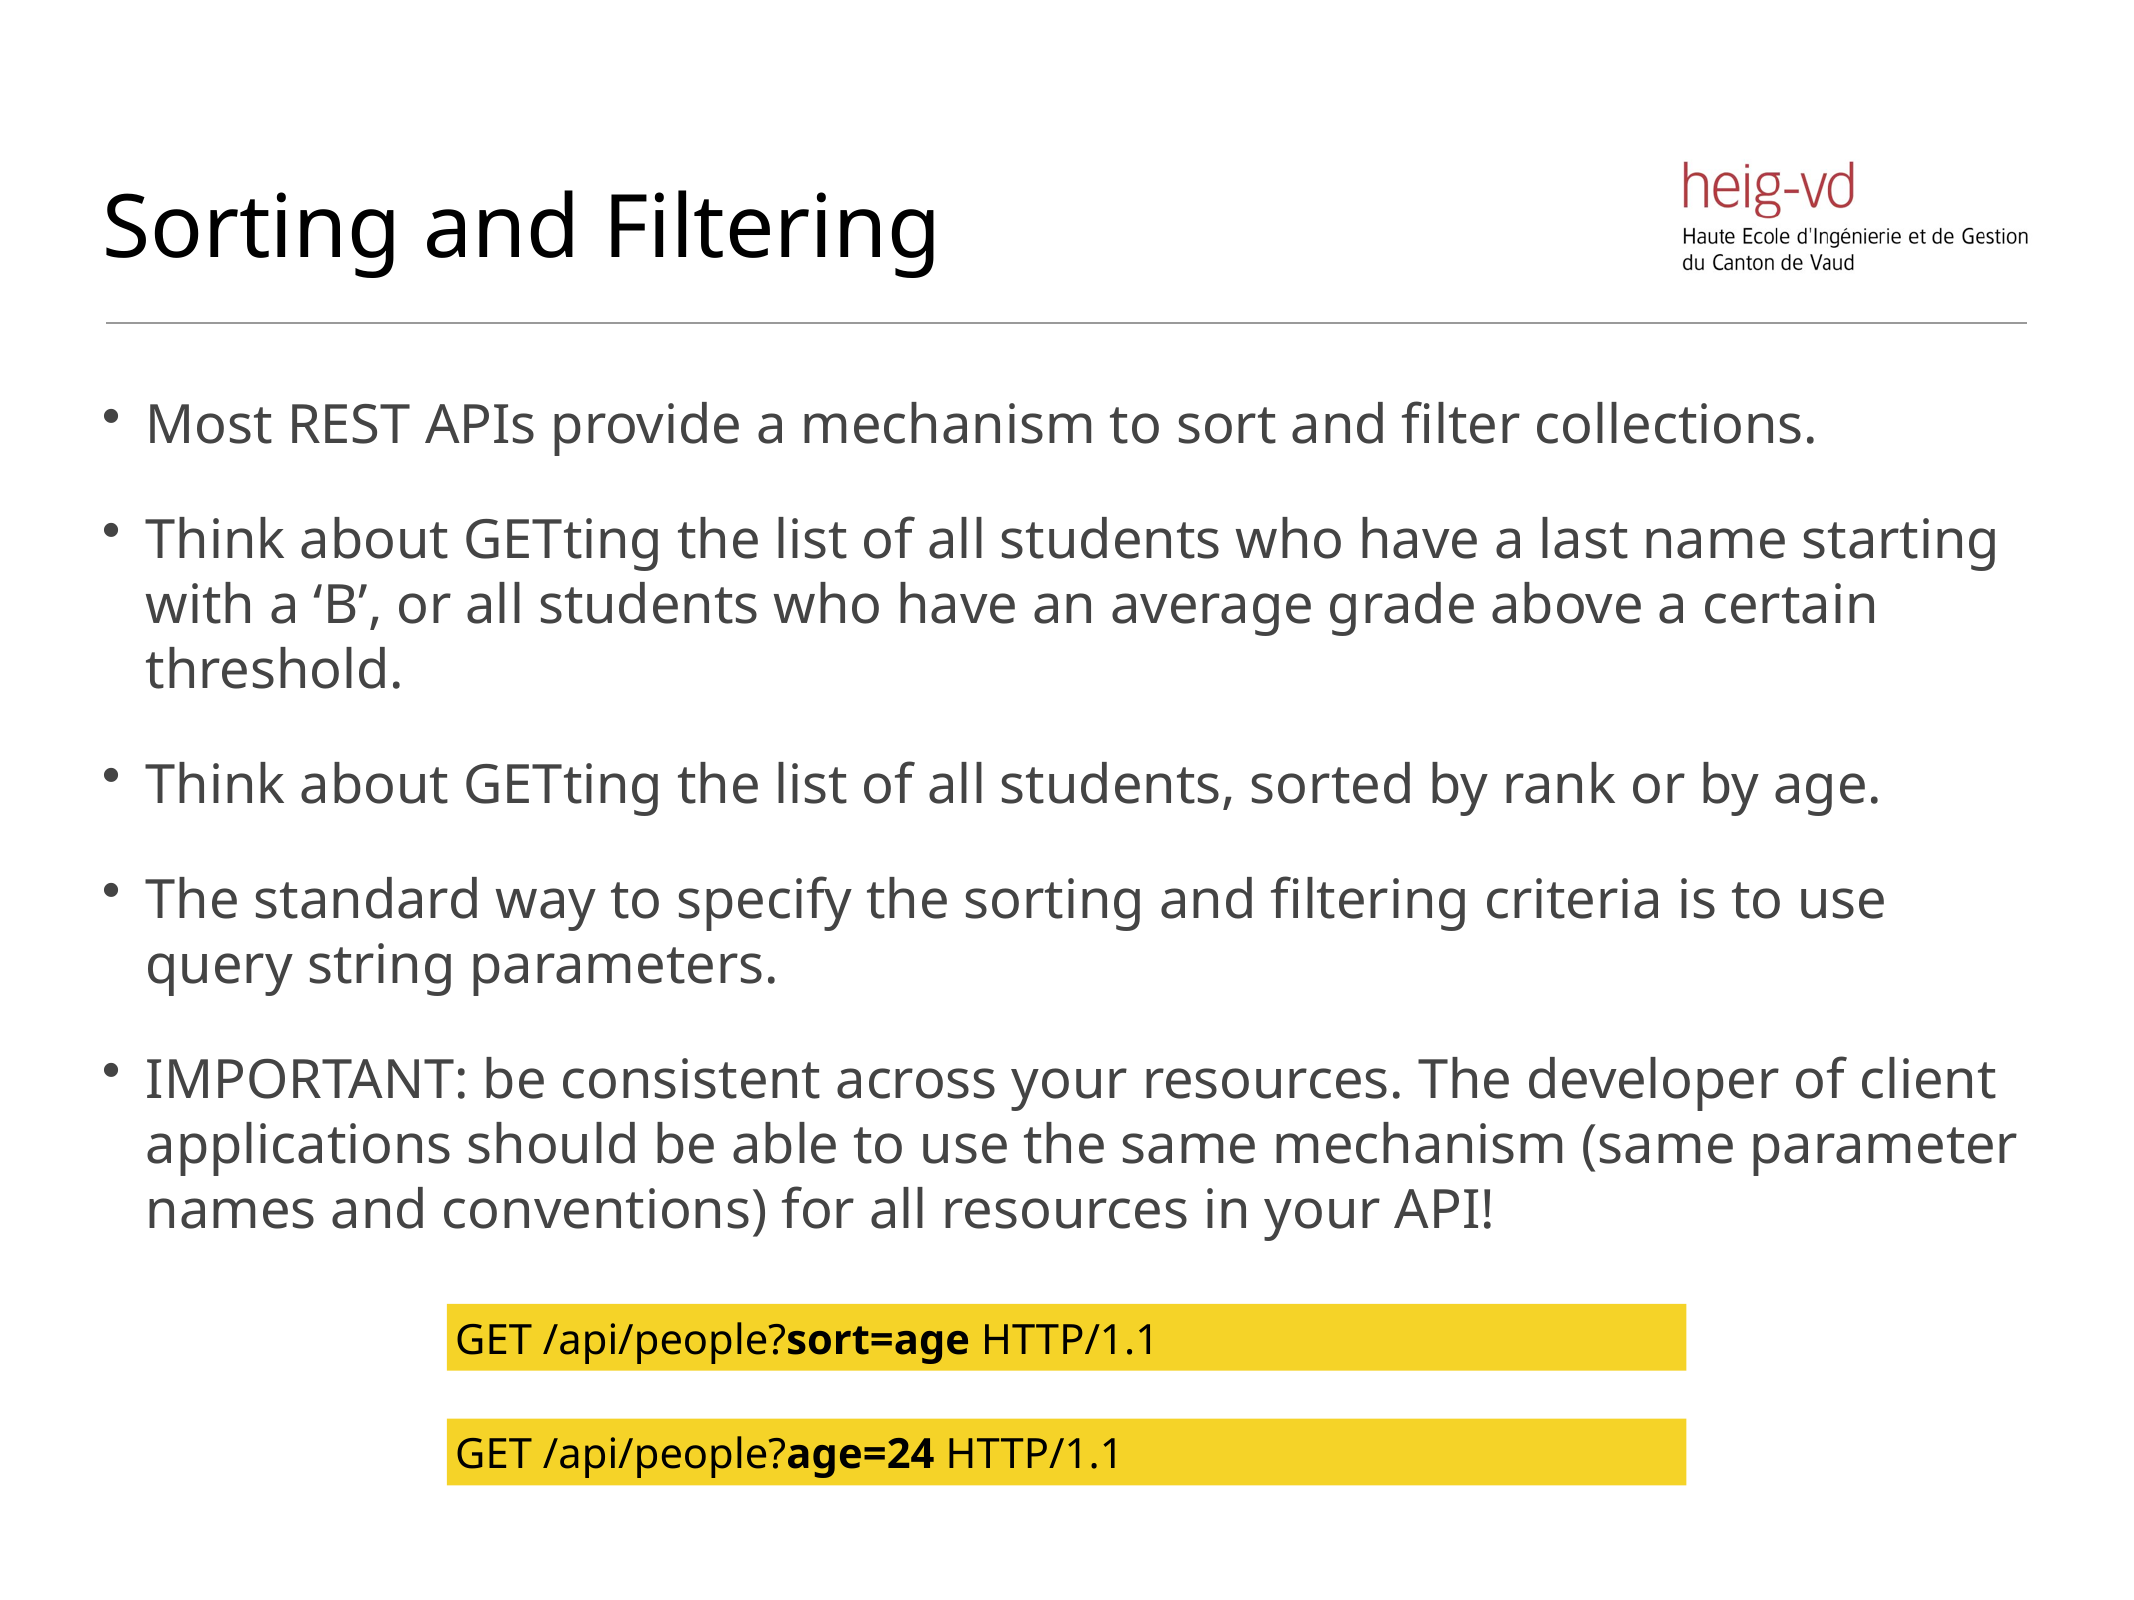

# Sorting and Filtering
Most REST APIs provide a mechanism to sort and filter collections.
Think about GETting the list of all students who have a last name starting with a ‘B’, or all students who have an average grade above a certain threshold.
Think about GETting the list of all students, sorted by rank or by age.
The standard way to specify the sorting and filtering criteria is to use query string parameters.
IMPORTANT: be consistent across your resources. The developer of client applications should be able to use the same mechanism (same parameter names and conventions) for all resources in your API!
GET /api/people?sort=age HTTP/1.1
GET /api/people?age=24 HTTP/1.1